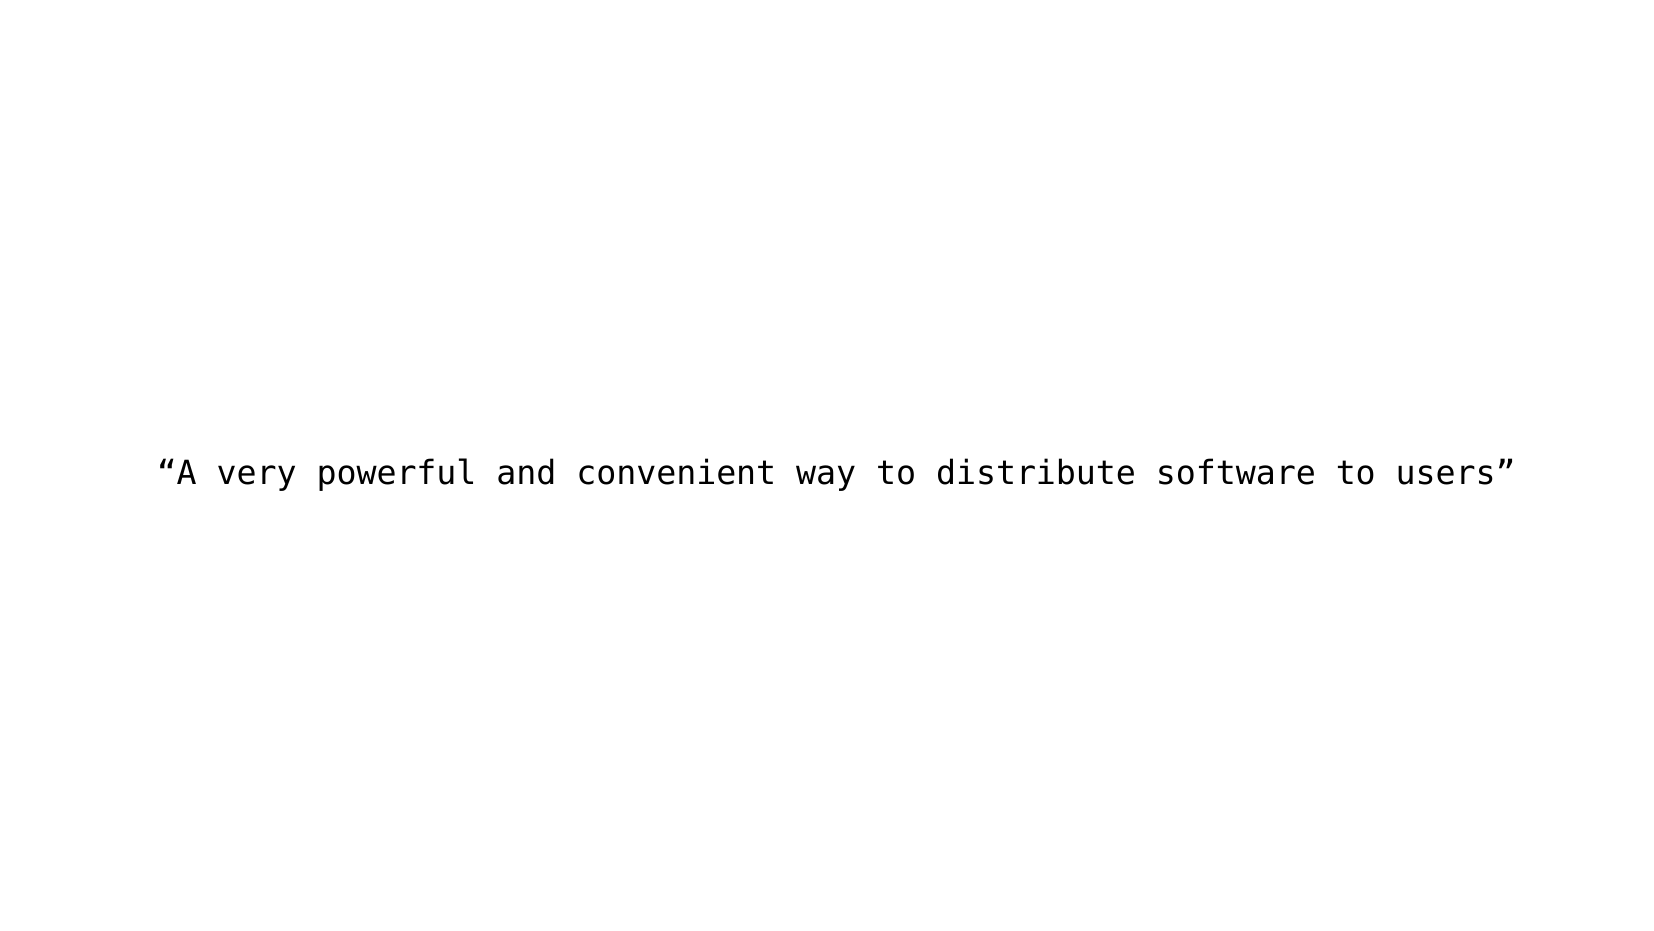

# “A very powerful and convenient way to distribute software to users”